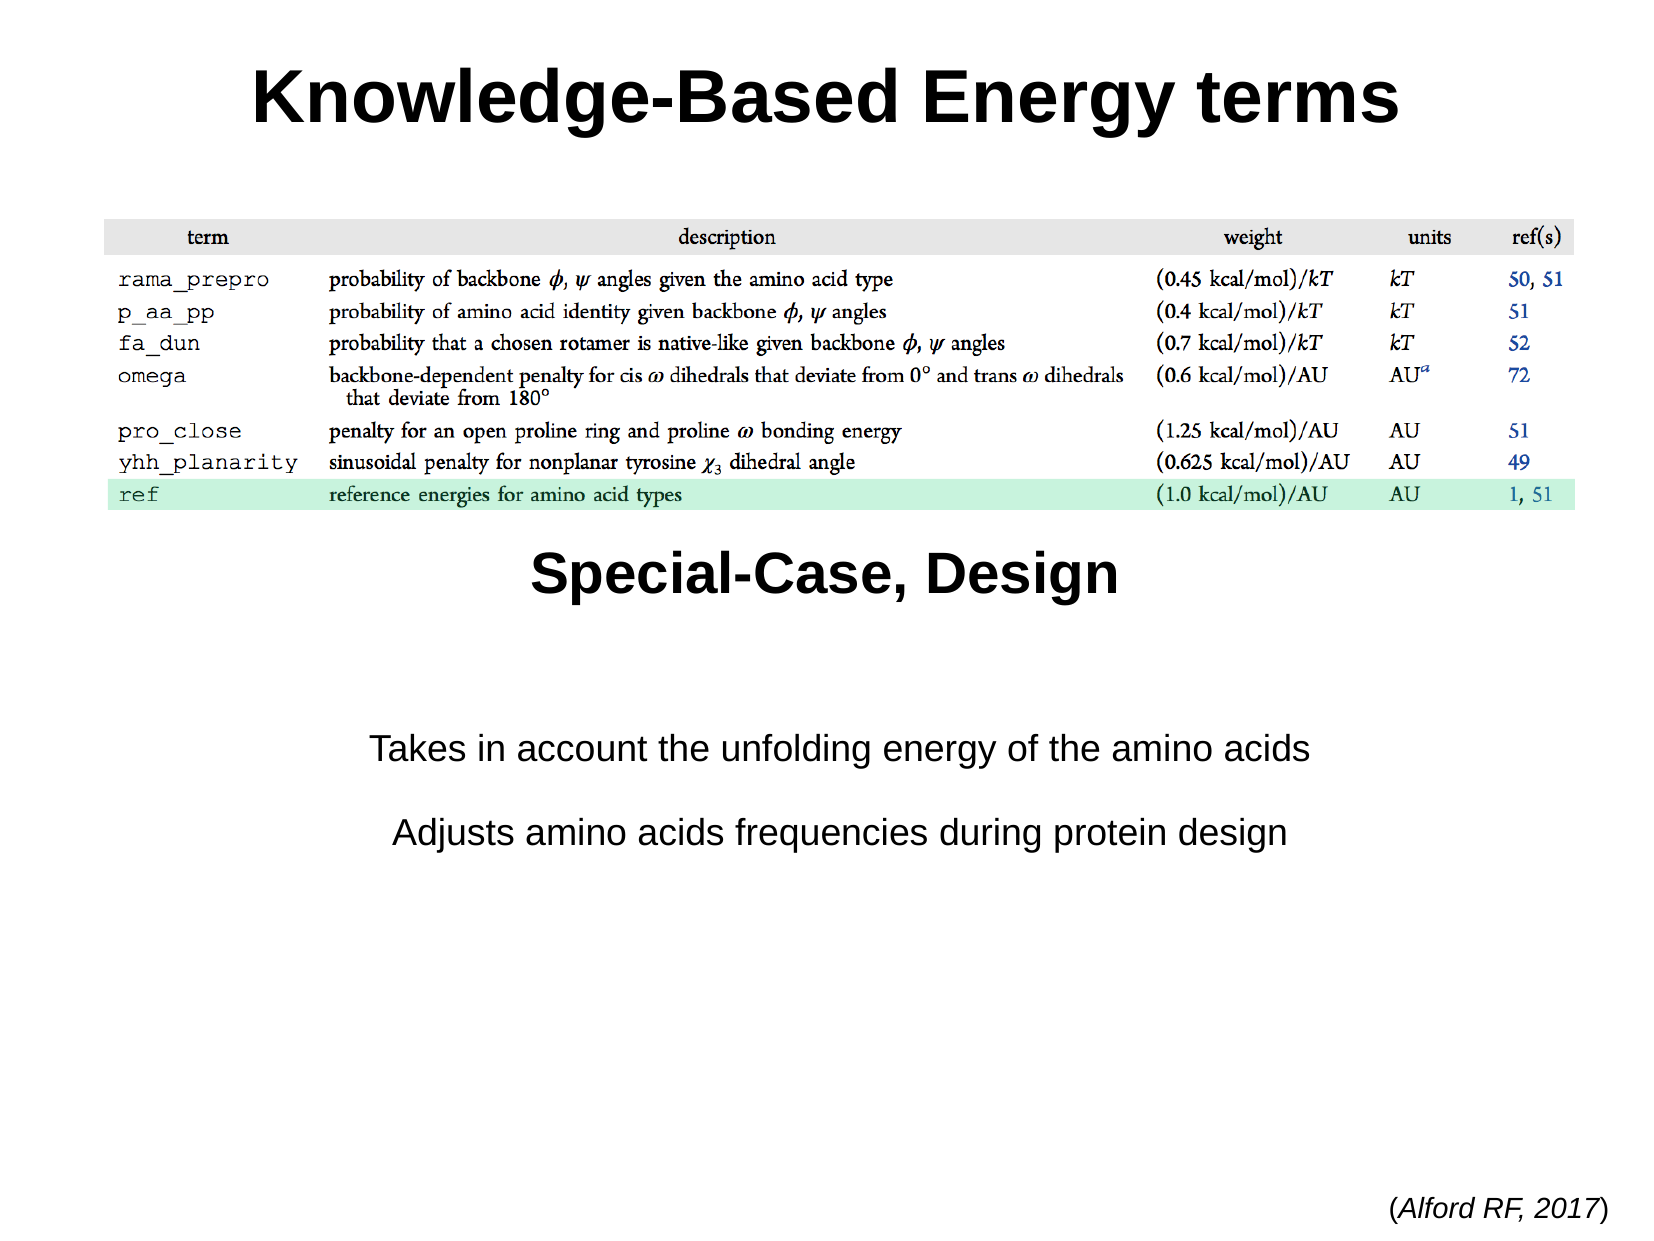

Knowledge-Based Energy terms
Special-Case, Design
Takes in account the unfolding energy of the amino acids
Adjusts amino acids frequencies during protein design
(Alford RF, 2017)